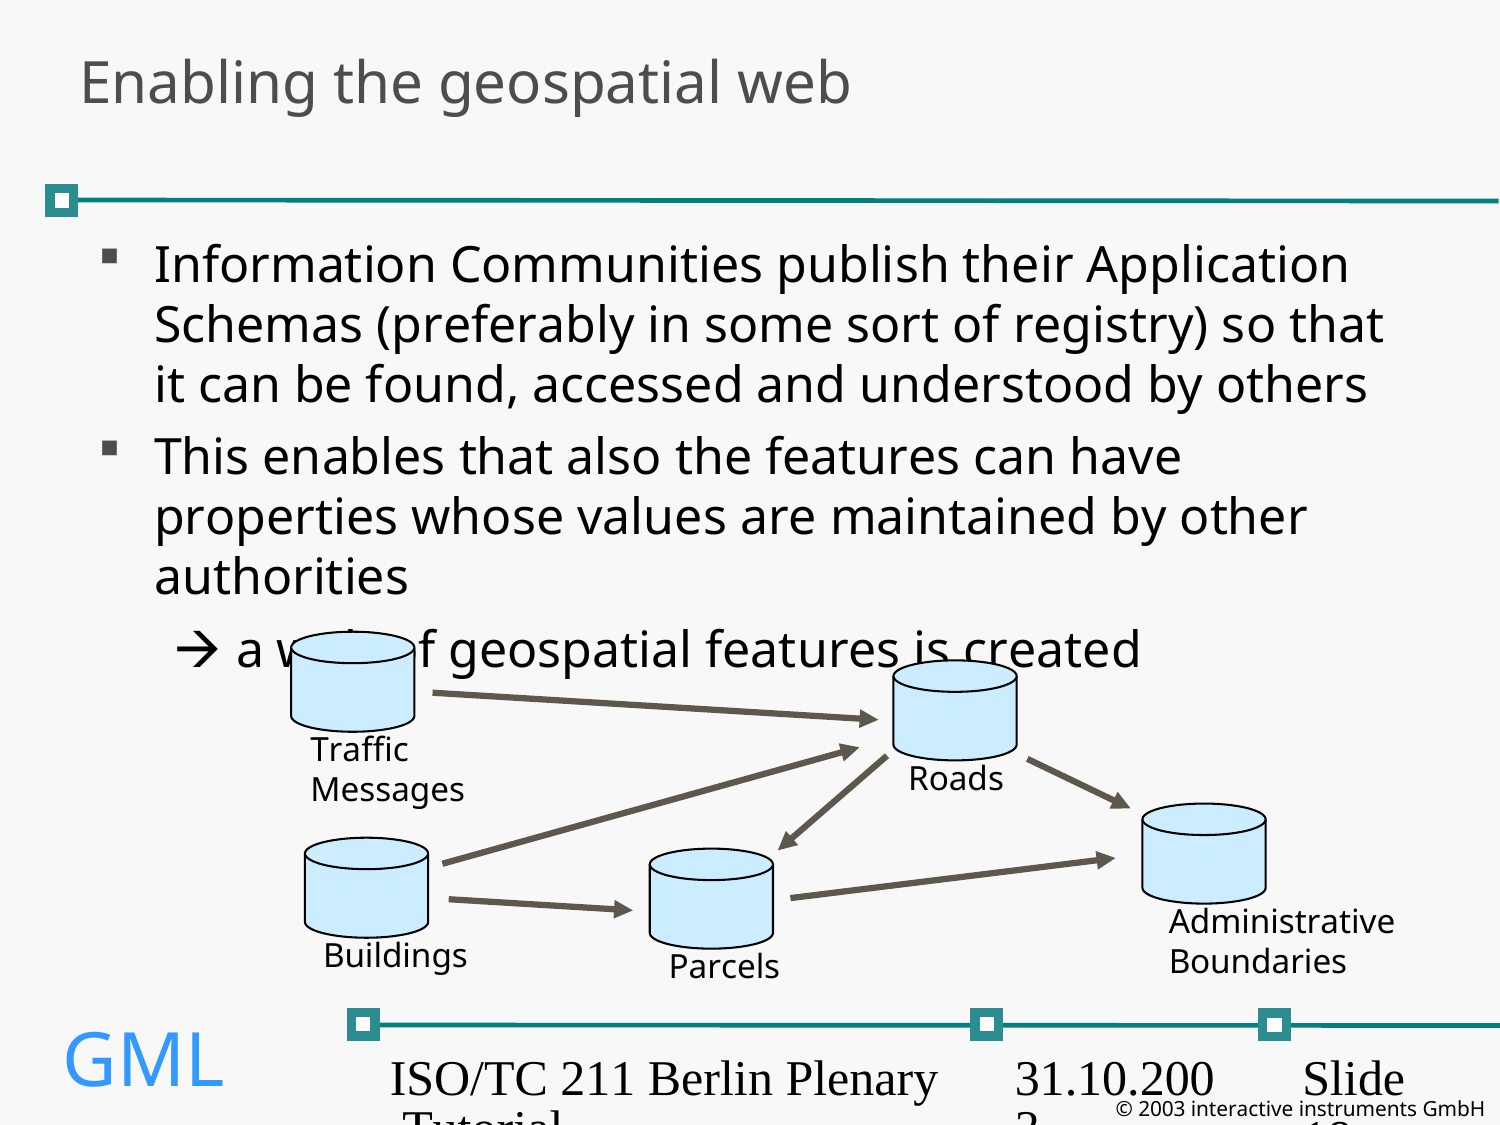

# Enabling the geospatial web
Information Communities publish their Application Schemas (preferably in some sort of registry) so that it can be found, accessed and understood by others
This enables that also the features can have properties whose values are maintained by other authorities
 a web of geospatial features is created
Traffic
Messages
Roads
Administrative
Boundaries
Buildings
Parcels
ISO/TC 211 Berlin Plenary Tutorial
31.10.2003
18